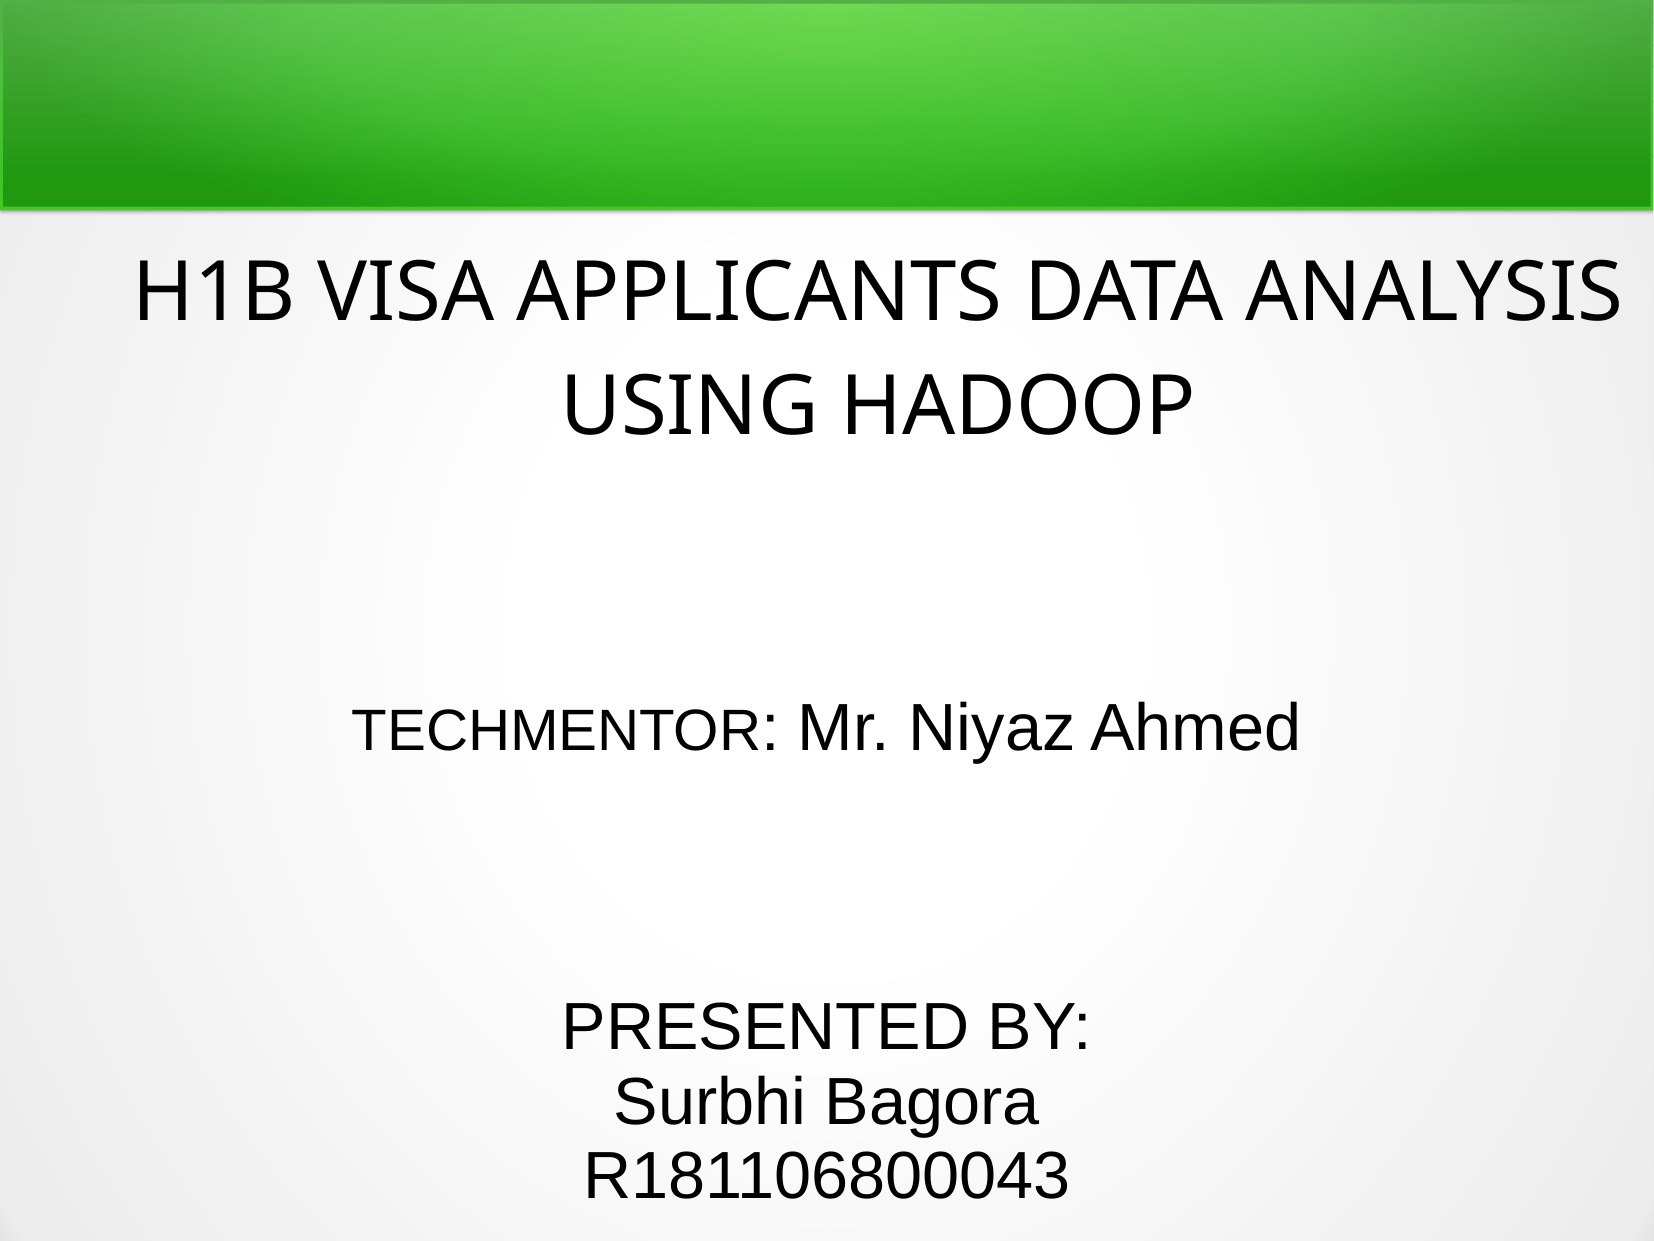

TECHMENTOR: Mr. Niyaz Ahmed
PRESENTED BY:
Surbhi Bagora
R181106800043
#
H1B VISA APPLICANTS DATA ANALYSIS USING HADOOP